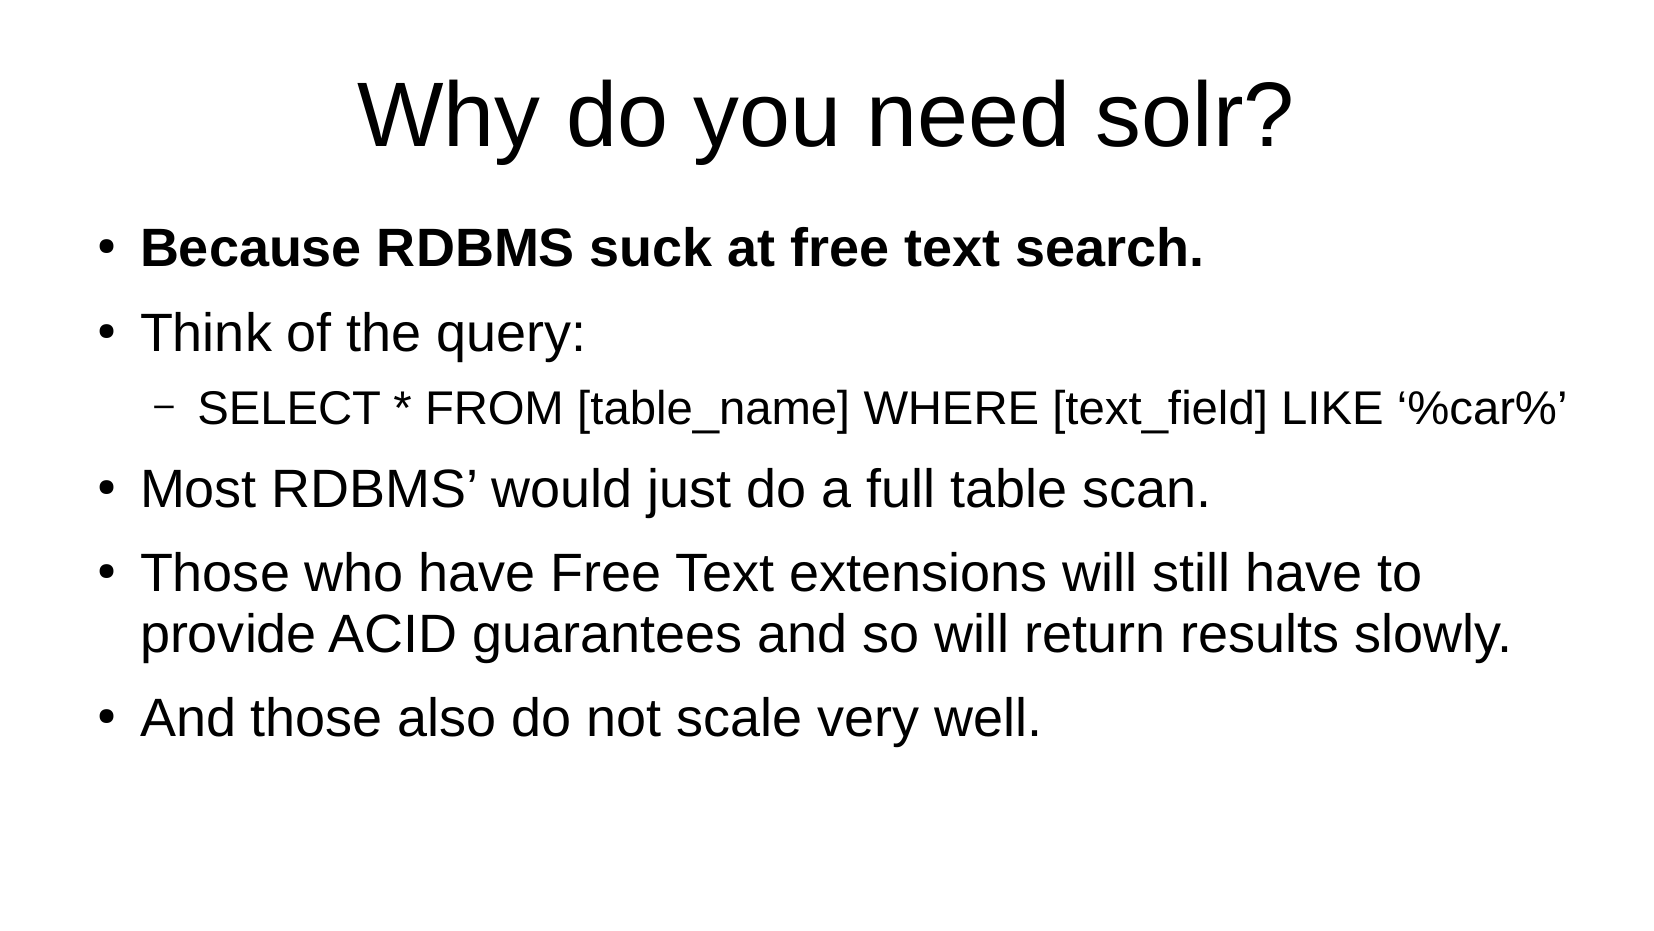

# Why do you need solr?
Because RDBMS suck at free text search.
Think of the query:
SELECT * FROM [table_name] WHERE [text_field] LIKE ‘%car%’
Most RDBMS’ would just do a full table scan.
Those who have Free Text extensions will still have to provide ACID guarantees and so will return results slowly.
And those also do not scale very well.